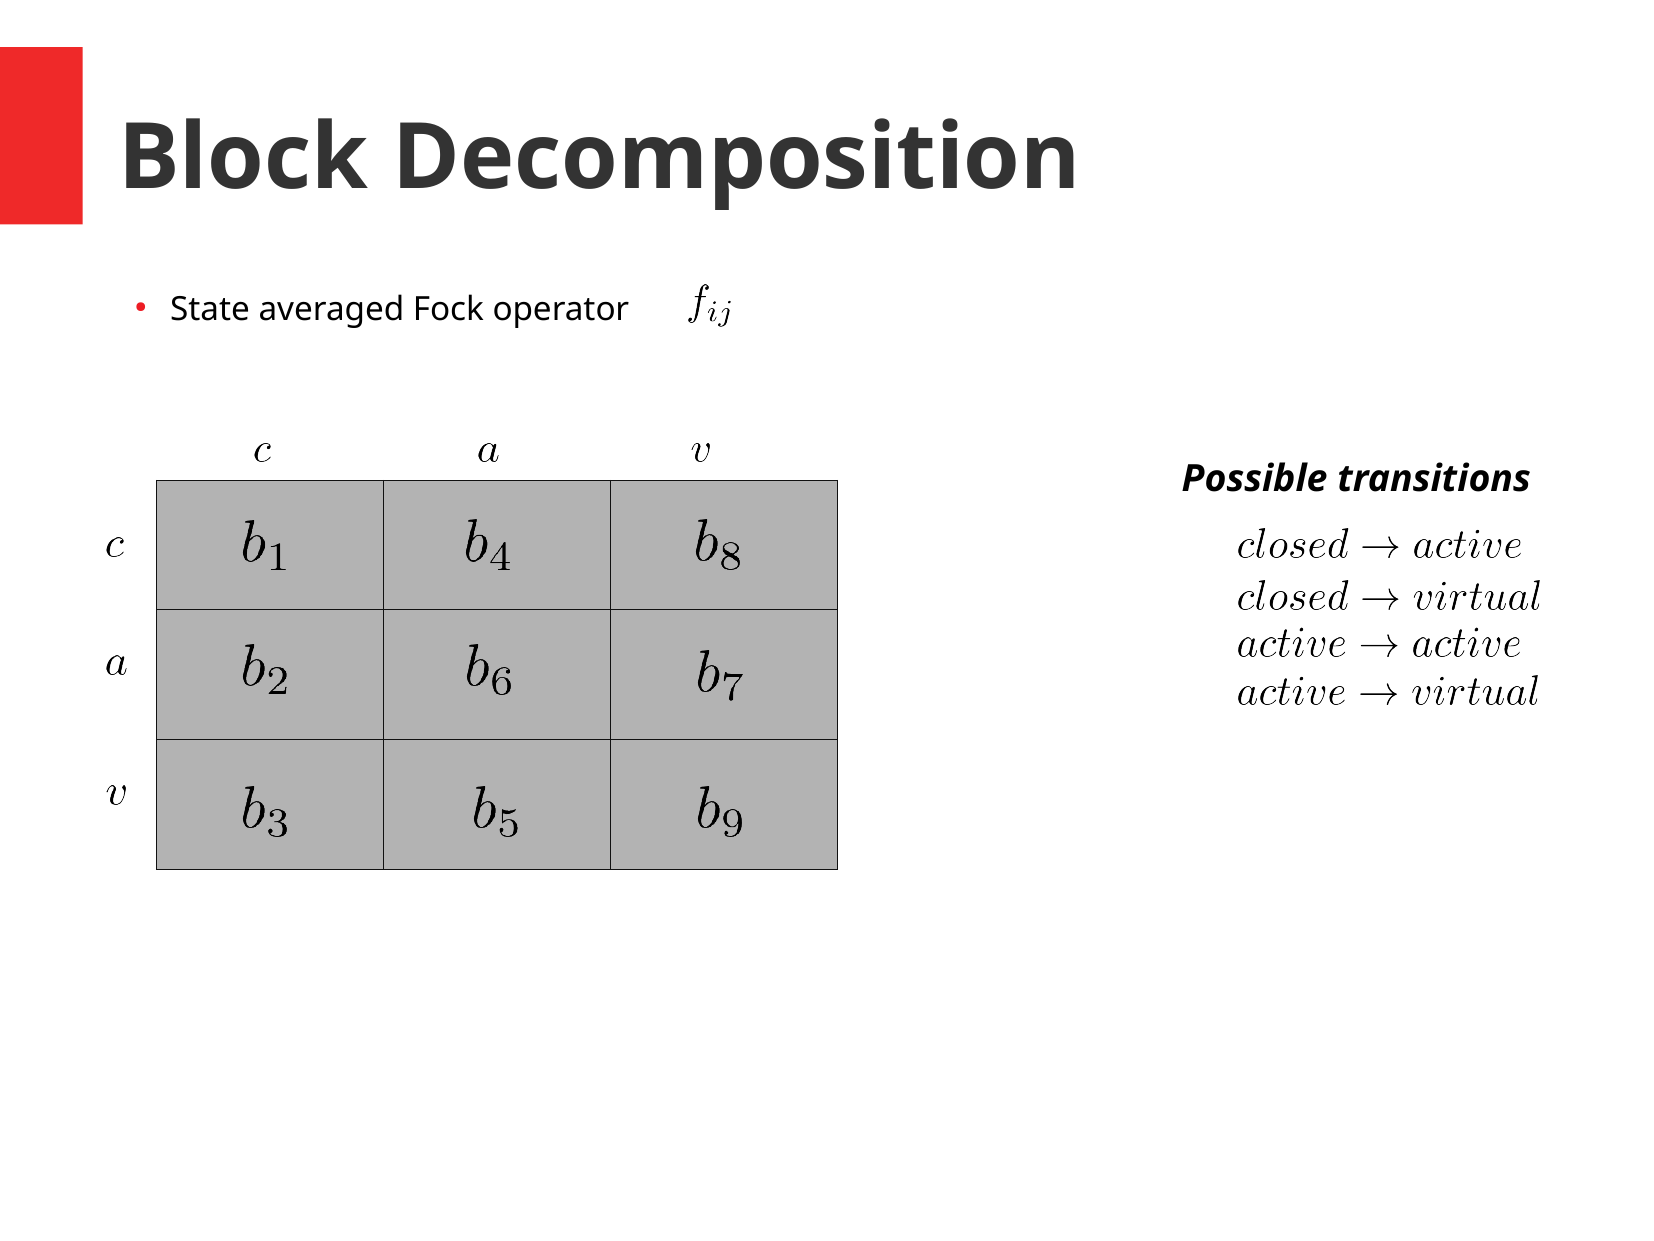

# Block Decomposition
State averaged Fock operator
Possible transitions
| | | |
| --- | --- | --- |
| | | |
| | | |